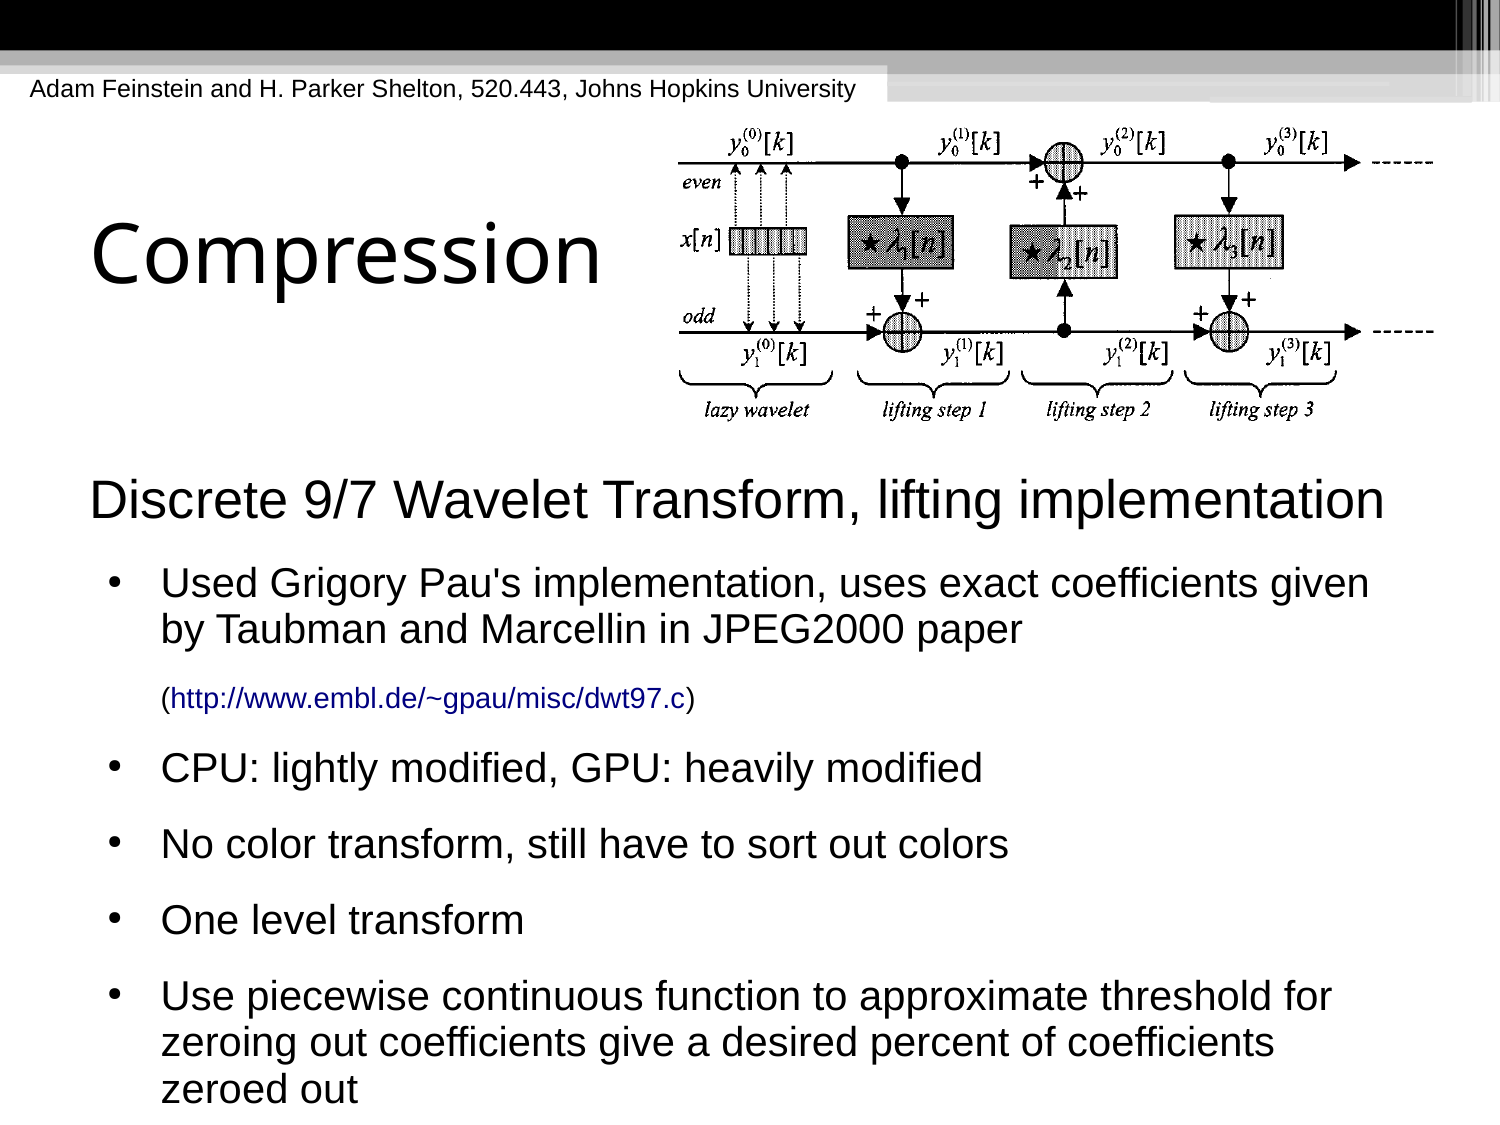

Adam Feinstein and H. Parker Shelton, 520.443, Johns Hopkins University
# Compression
Discrete 9/7 Wavelet Transform, lifting implementation
Used Grigory Pau's implementation, uses exact coefficients given by Taubman and Marcellin in JPEG2000 paper
(http://www.embl.de/~gpau/misc/dwt97.c)
CPU: lightly modified, GPU: heavily modified
No color transform, still have to sort out colors
One level transform
Use piecewise continuous function to approximate threshold for zeroing out coefficients give a desired percent of coefficients zeroed out